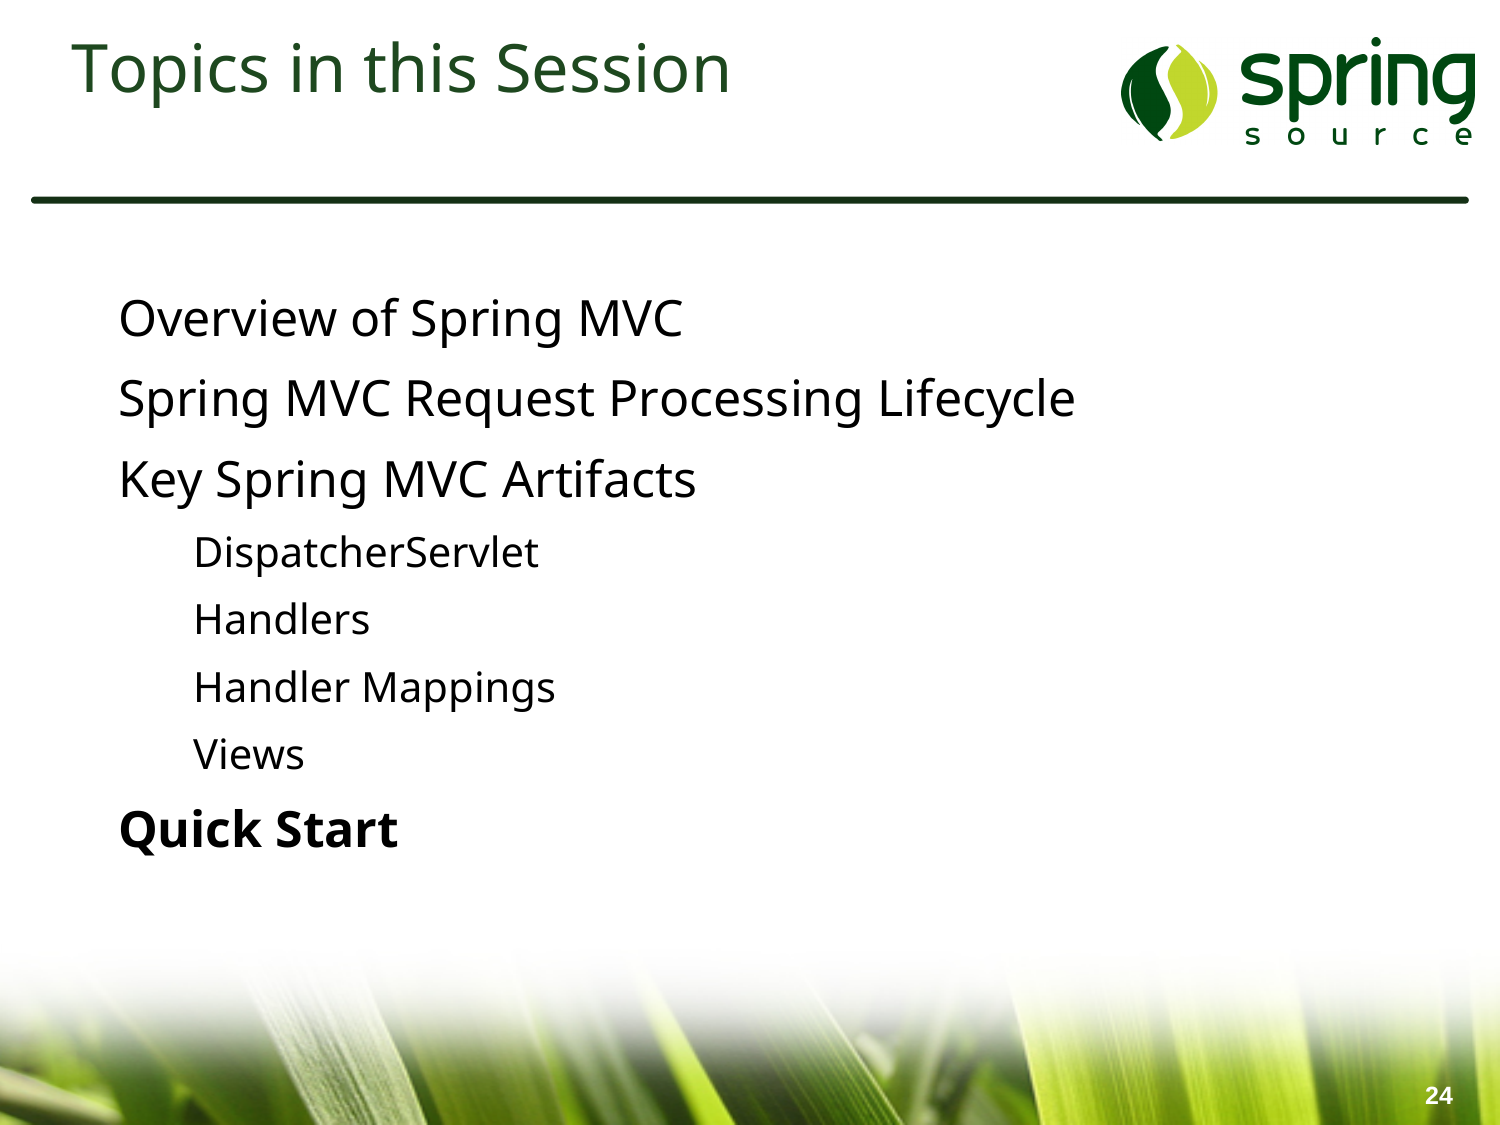

# Topics in this Session
Overview of Spring MVC
Spring MVC Request Processing Lifecycle
Key Spring MVC Artifacts
DispatcherServlet
Handlers
Handler Mappings
Views
Quick Start